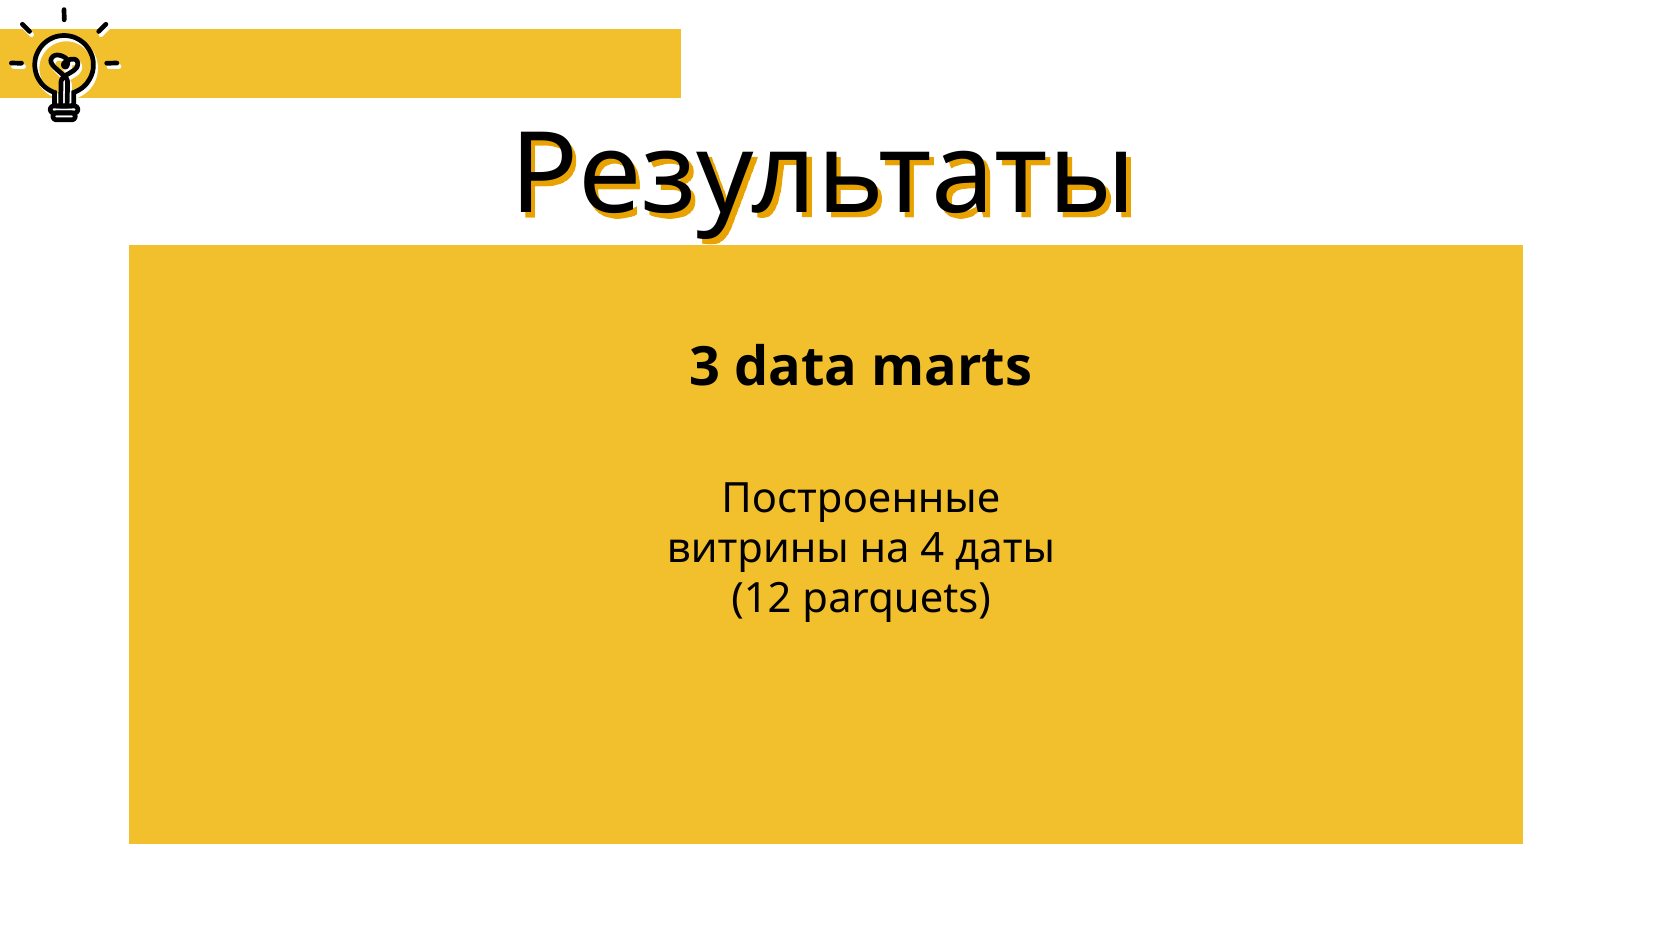

Результаты
# 3 data marts
Построенные витрины на 4 даты (12 parquets)